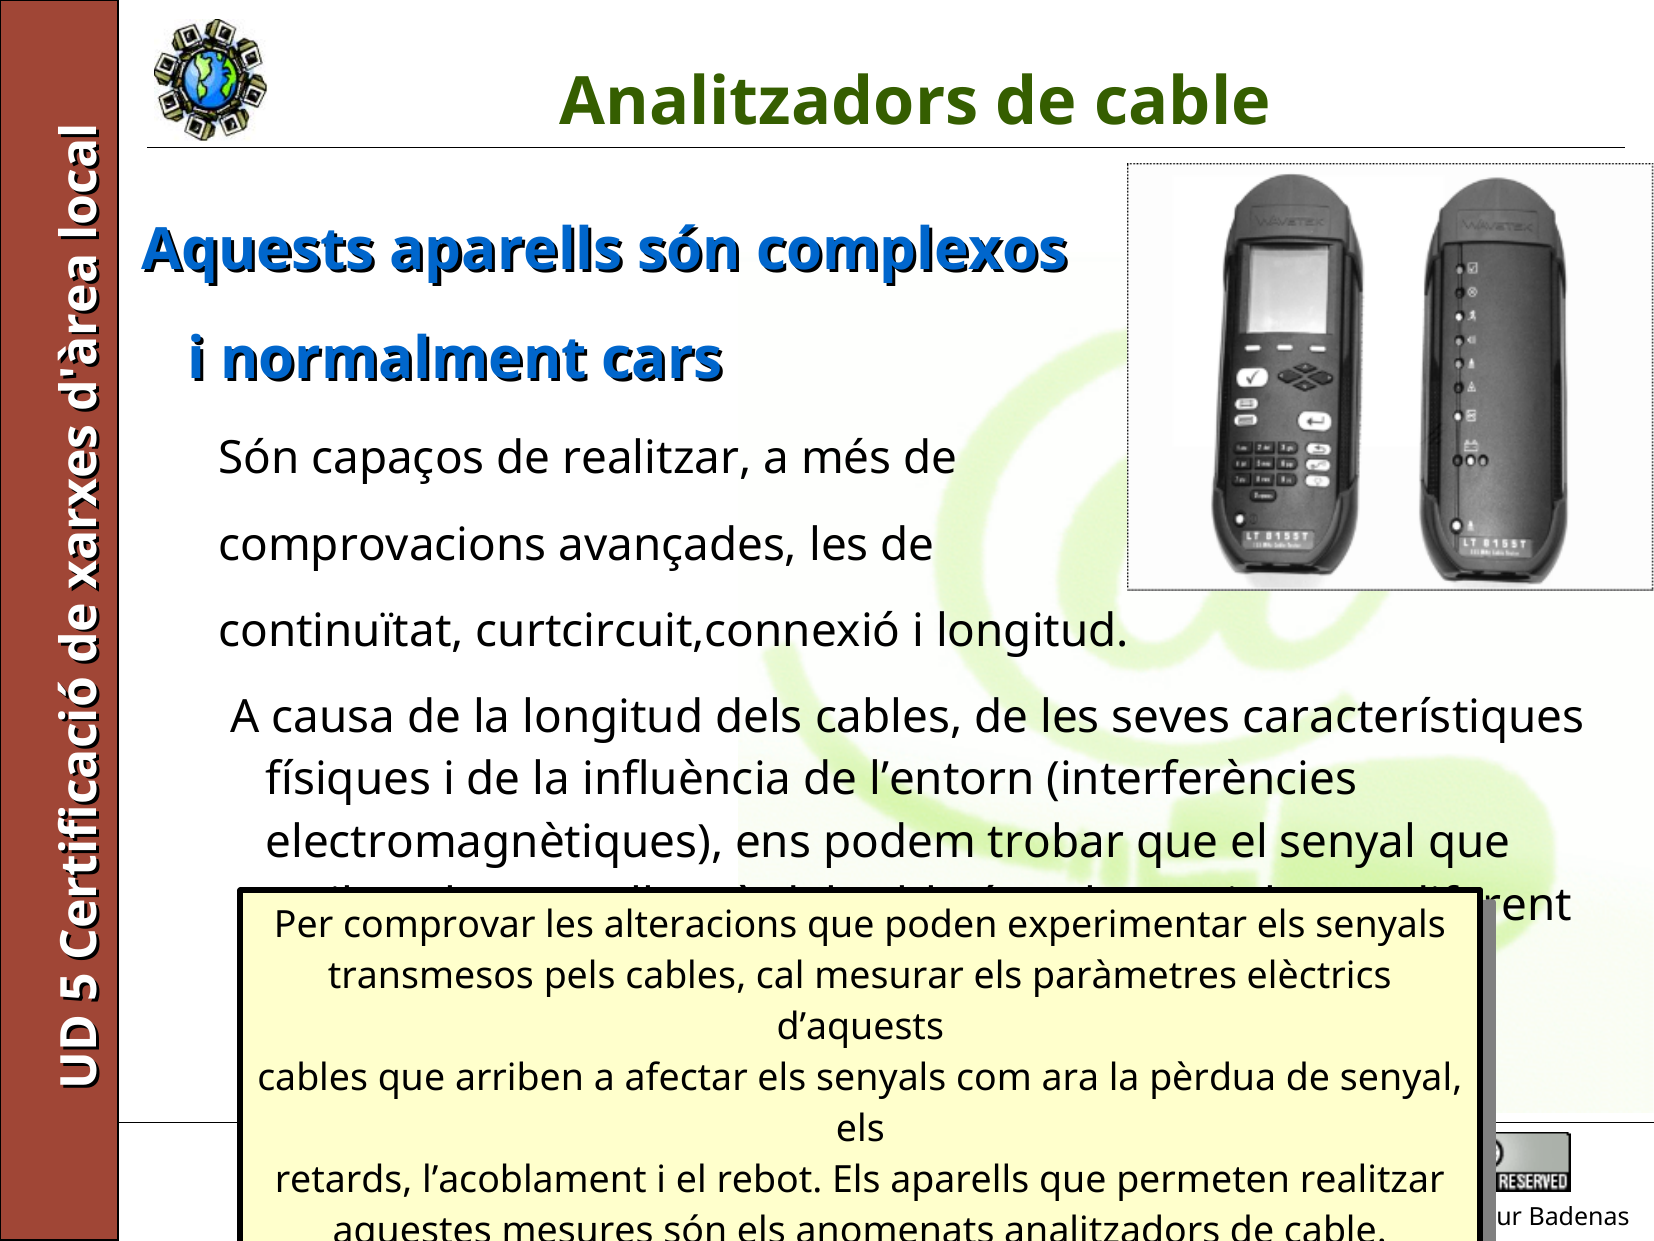

# Analitzadors de cable
Aquests aparells són complexos
 i normalment cars
Són capaços de realitzar, a més de
comprovacions avançades, les de
continuïtat, curtcircuit,connexió i longitud.
 A causa de la longitud dels cables, de les seves característiques físiques i de la influència de l’entorn (interferències electromagnètiques), ens podem trobar que el senyal que arriba a l’extrem llunyà del cable és substancialment diferent del senyal aplicat a l’extrem proper, i per tant, està tan malmès que no es pot aprofitar
Per comprovar les alteracions que poden experimentar els senyals
transmesos pels cables, cal mesurar els paràmetres elèctrics d’aquests
cables que arriben a afectar els senyals com ara la pèrdua de senyal, els
retards, l’acoblament i el rebot. Els aparells que permeten realitzar
aquestes mesures són els anomenats analitzadors de cable.